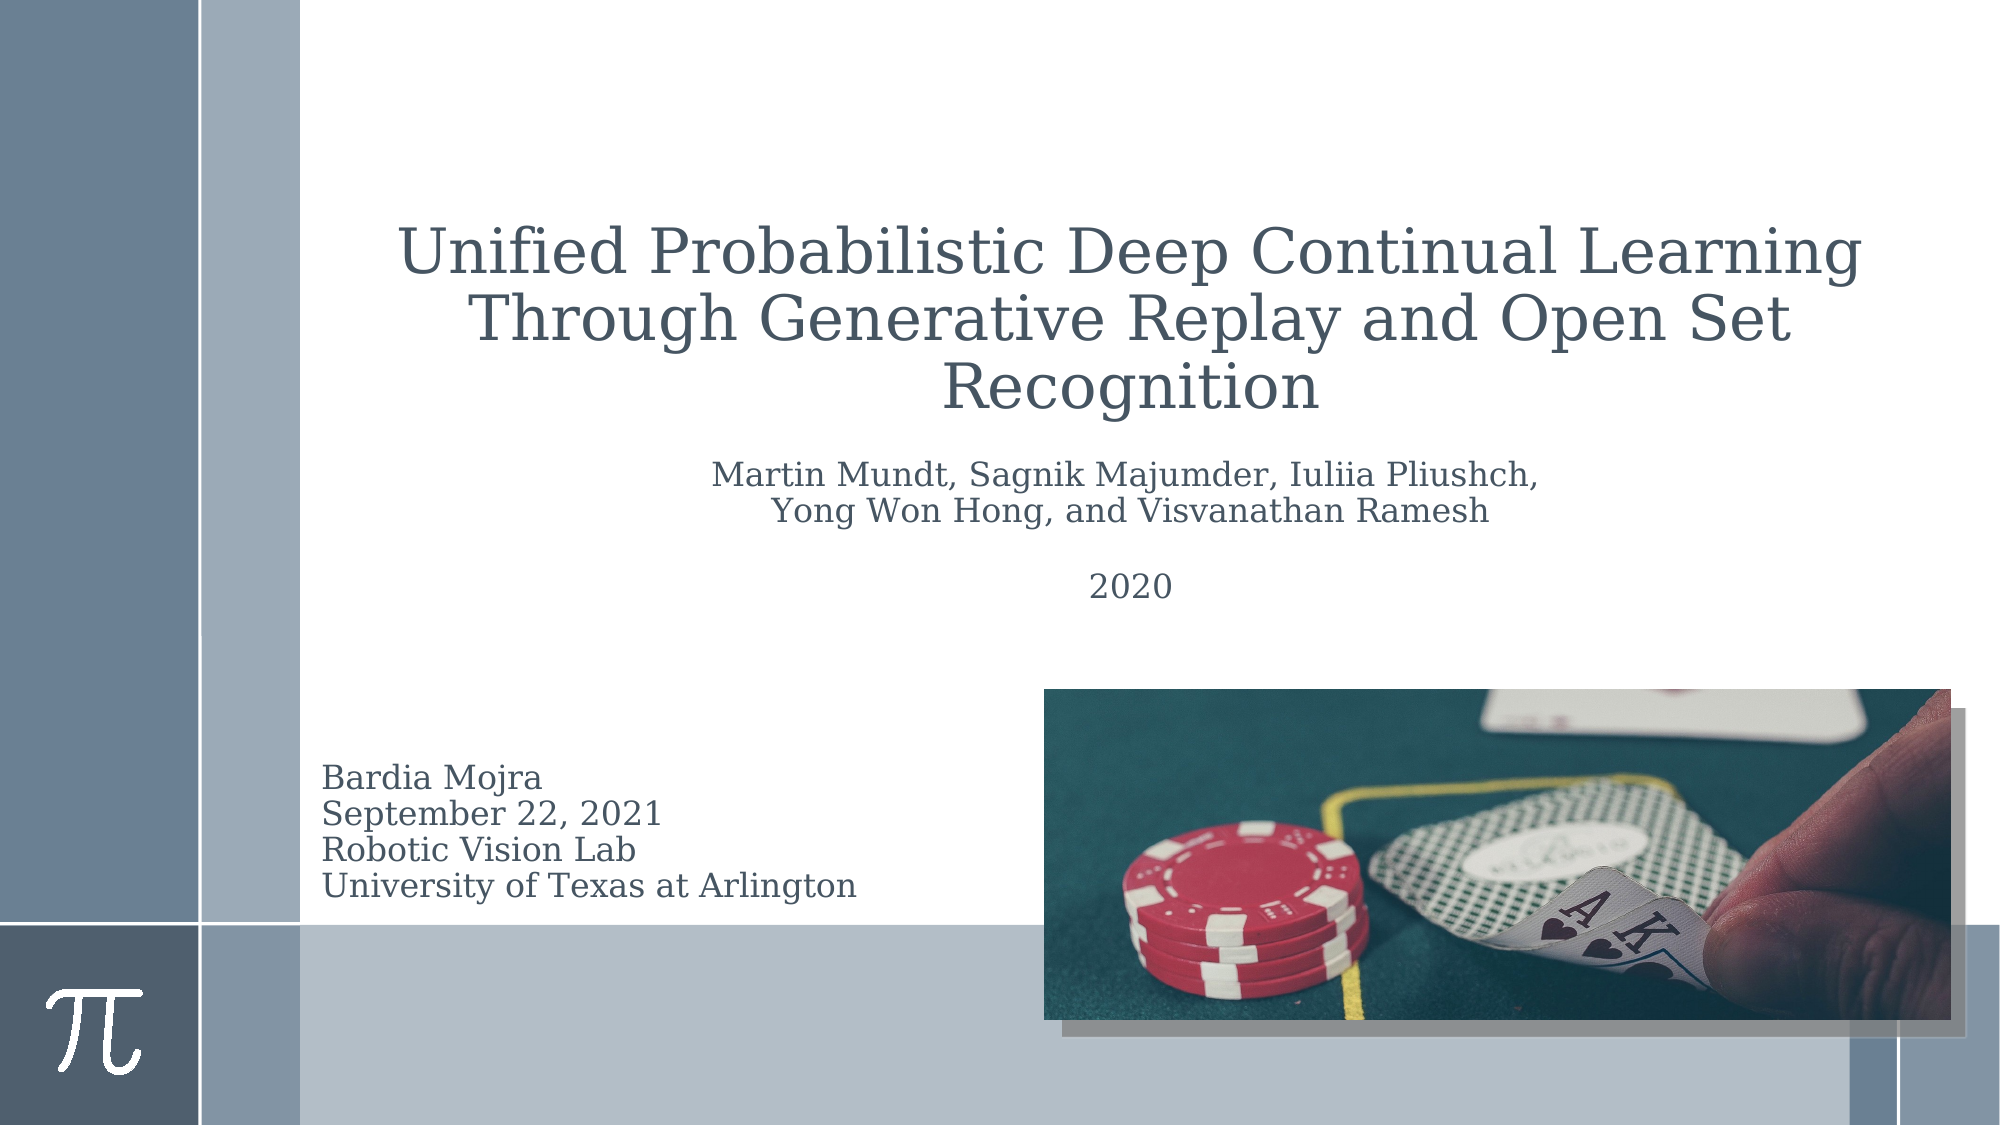

Unified Probabilistic Deep Continual Learning
Through Generative Replay and Open Set Recognition
Martin Mundt, Sagnik Majumder, Iuliia Pliushch,
Yong Won Hong, and Visvanathan Ramesh
2020
Bardia Mojra
September 22, 2021
Robotic Vision Lab
University of Texas at Arlington